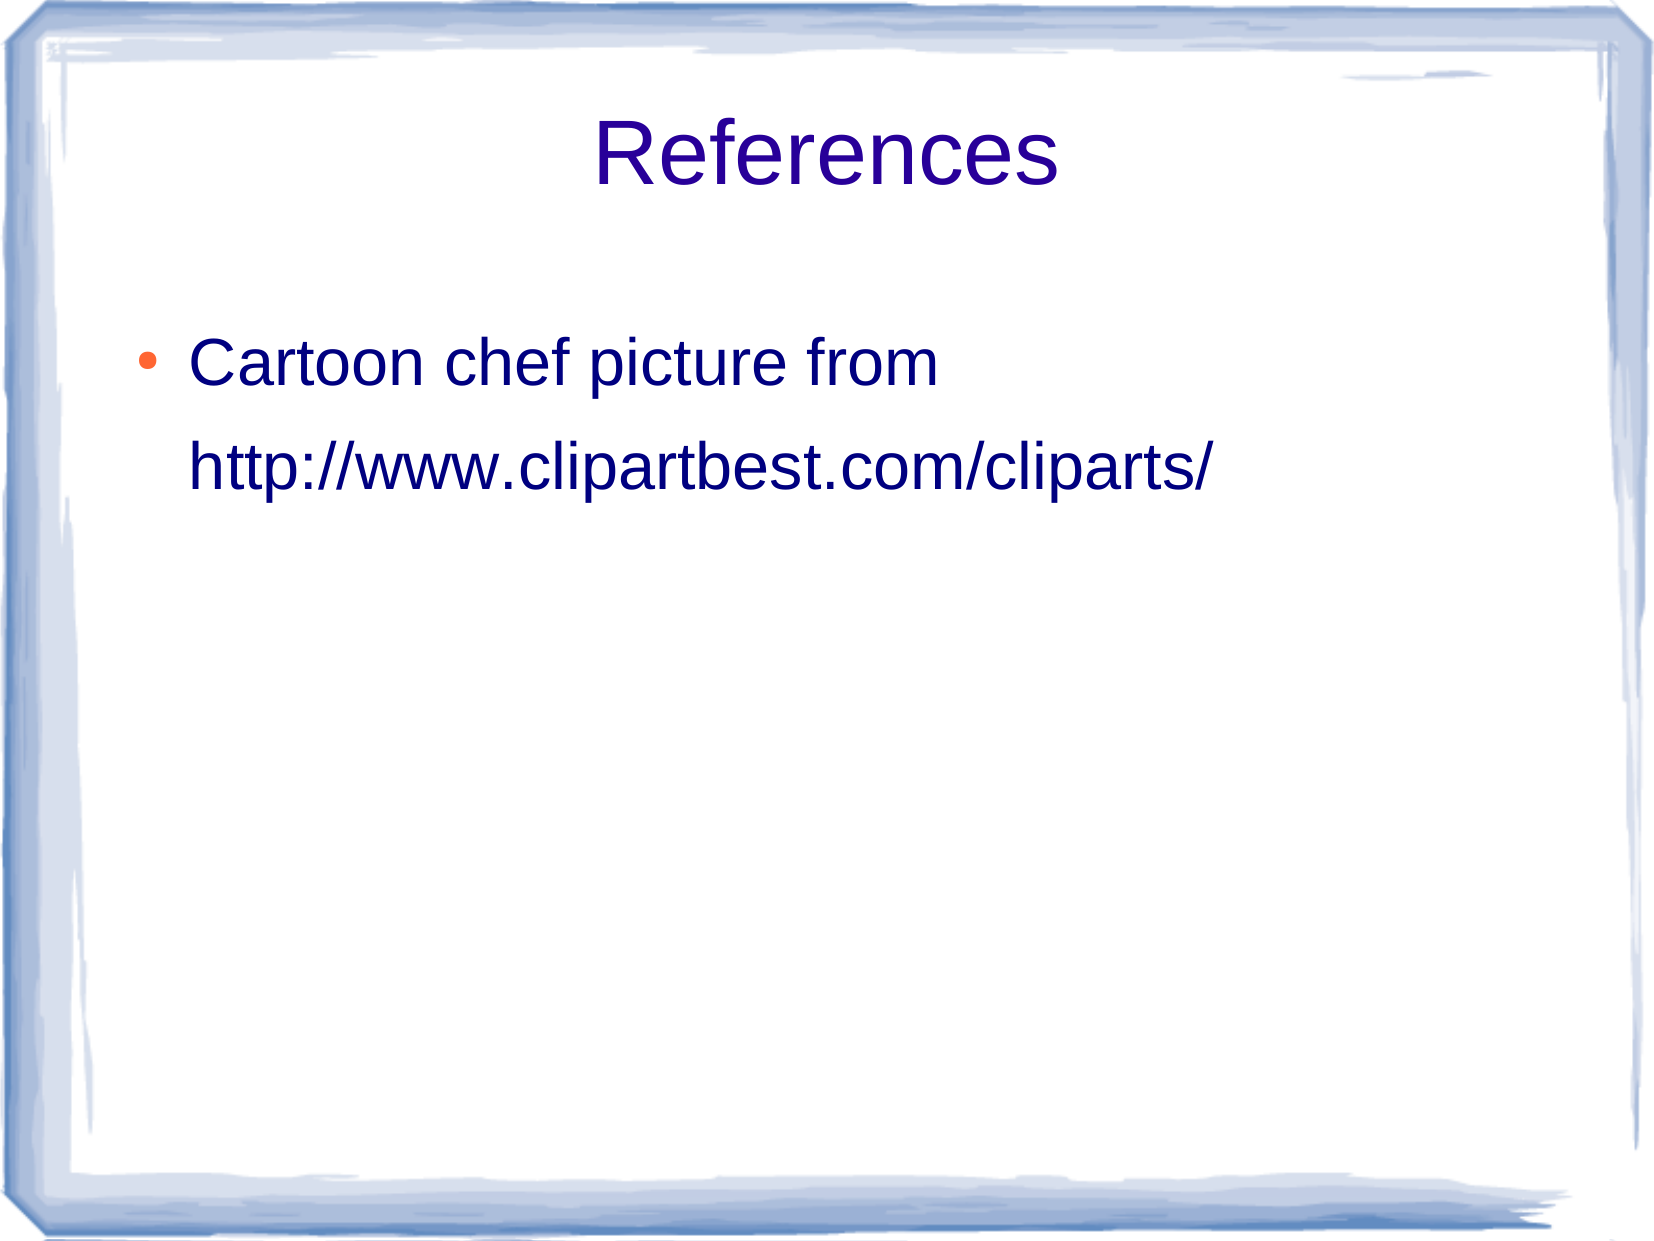

# References
Cartoon chef picture from
http://www.clipartbest.com/cliparts/